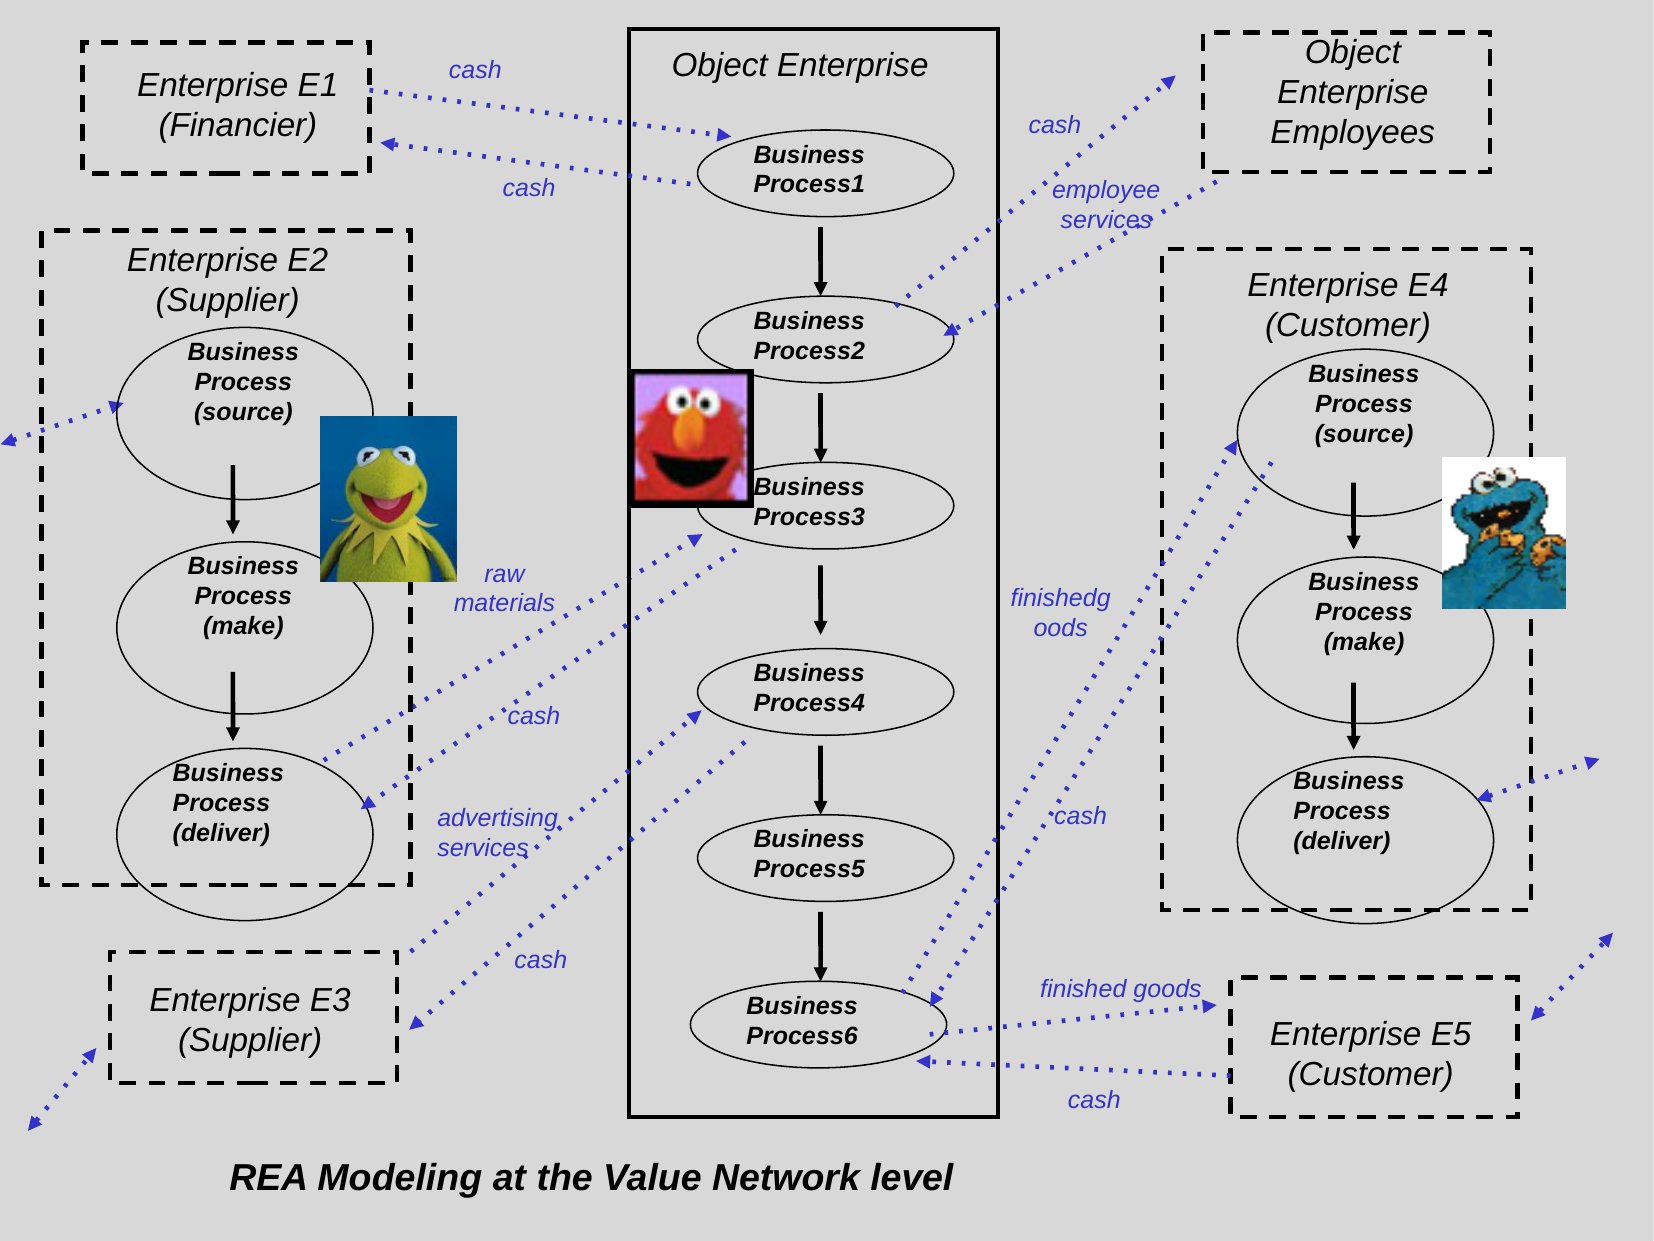

Object Enterprise Employees
Object Enterprise
cash
Enterprise E1
(Financier)
cash
Business
Process1
cash
employee services
Enterprise E2
(Supplier)
Enterprise E4
(Customer)
Business
Process2
Business
Process
(source)
Business
Process
(source)
Business
Process3
Business
Process
(make)
raw materials
Business
Process
(make)
finishedgoods
Business
Process4
cash
Business
Process
(deliver)
Business
Process
(deliver)
cash
advertising services
Business
Process5
cash
finished goods
Enterprise E3
(Supplier)
Business
Process6
Enterprise E5
(Customer)
cash
 REA Modeling at the Value Network level